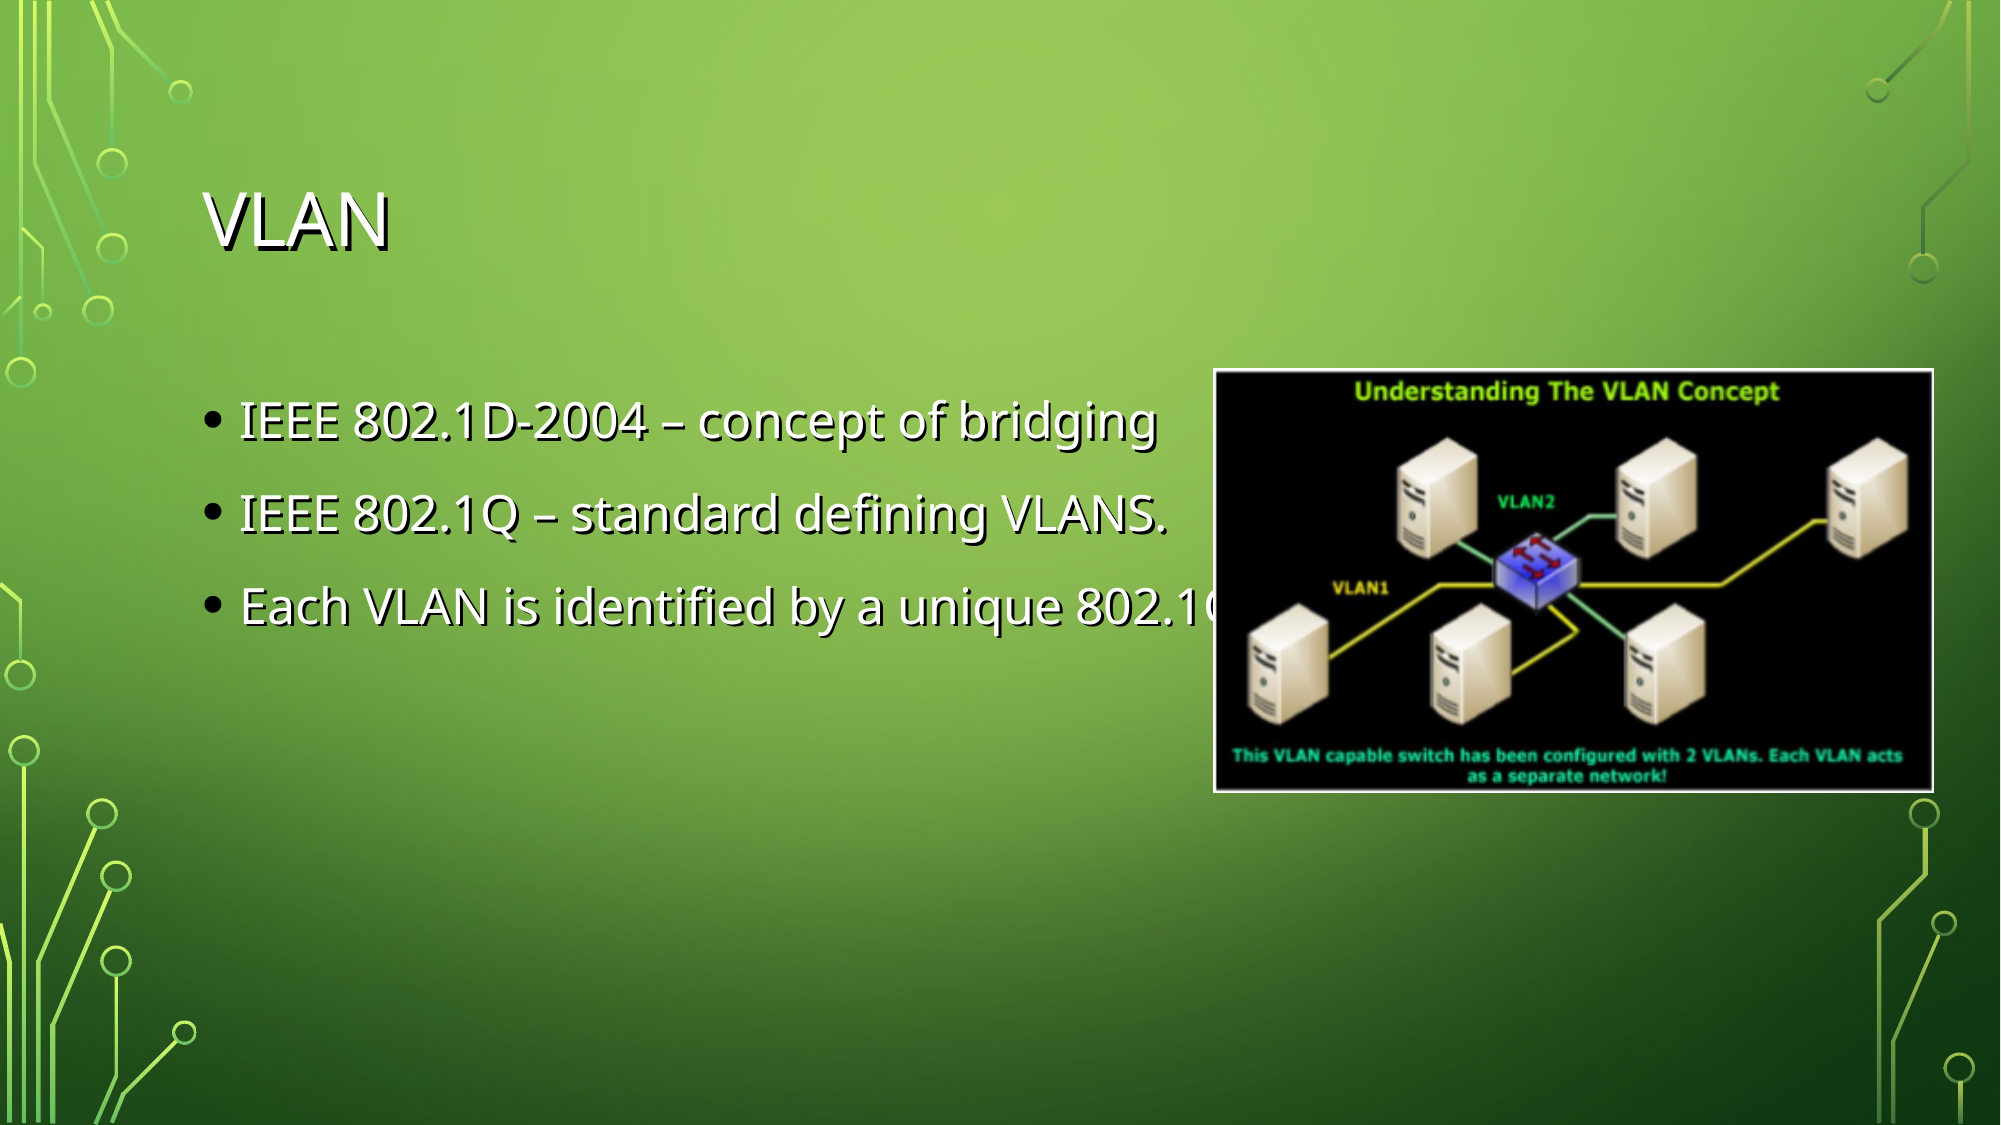

# VLAN
IEEE 802.1D-2004 – concept of bridging
IEEE 802.1Q – standard defining VLANS.
Each VLAN is identified by a unique 802.1Q